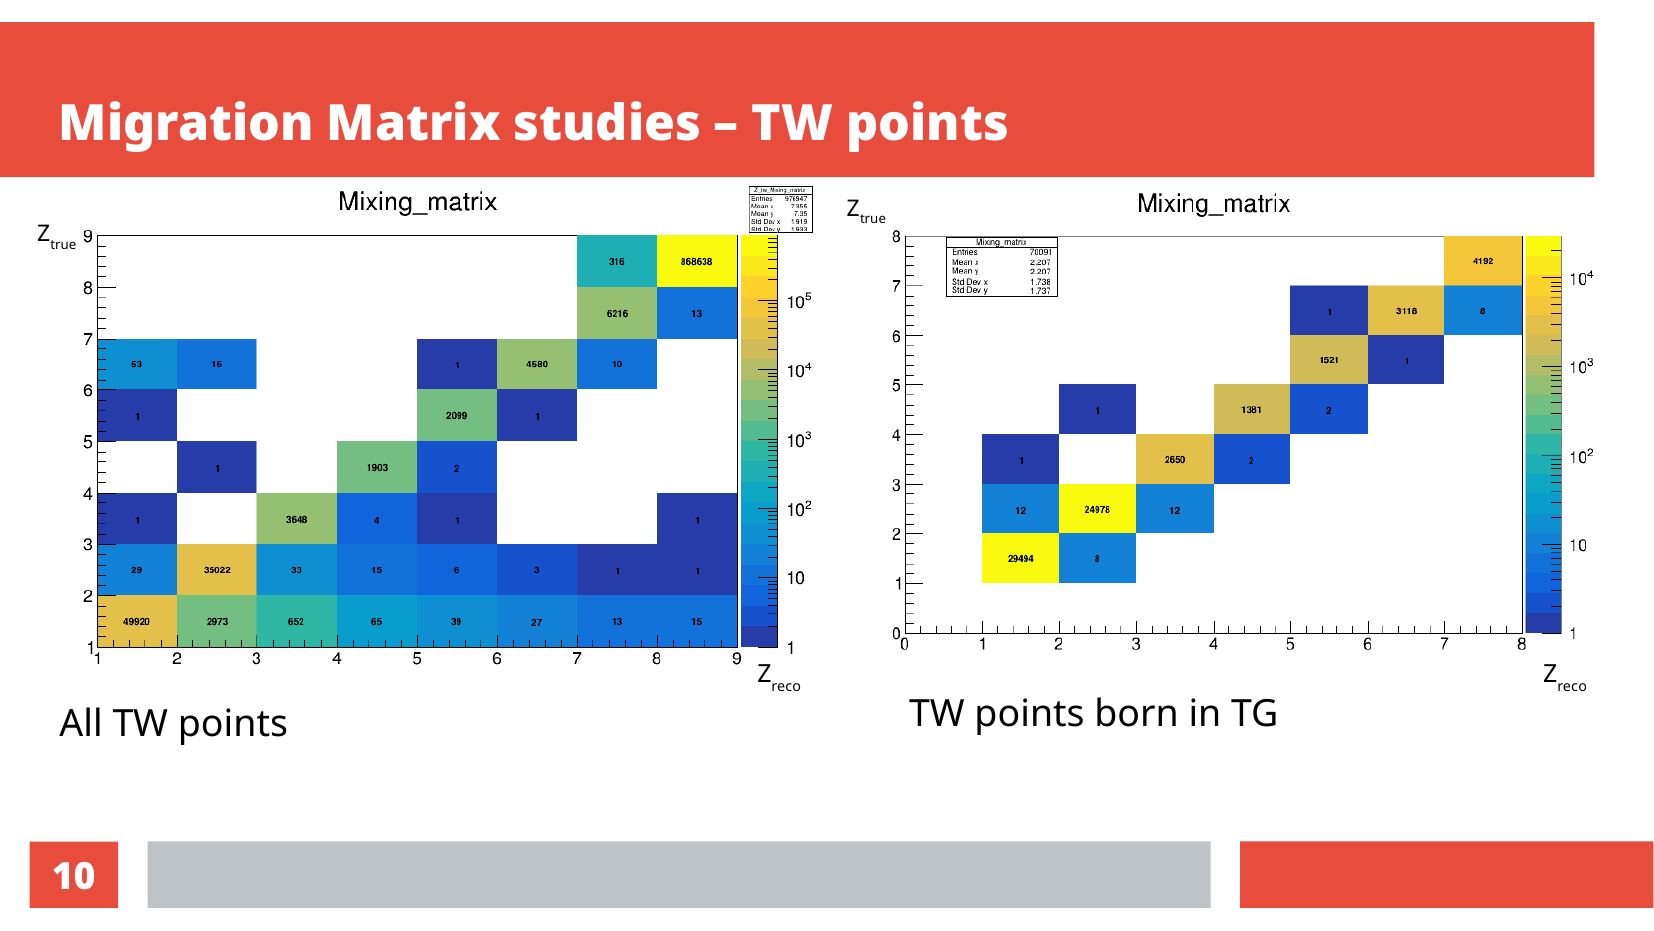

# Migration Matrix studies – TW points
Ztrue
Ztrue
Zreco
Zreco
TW points born in TG
All TW points
10